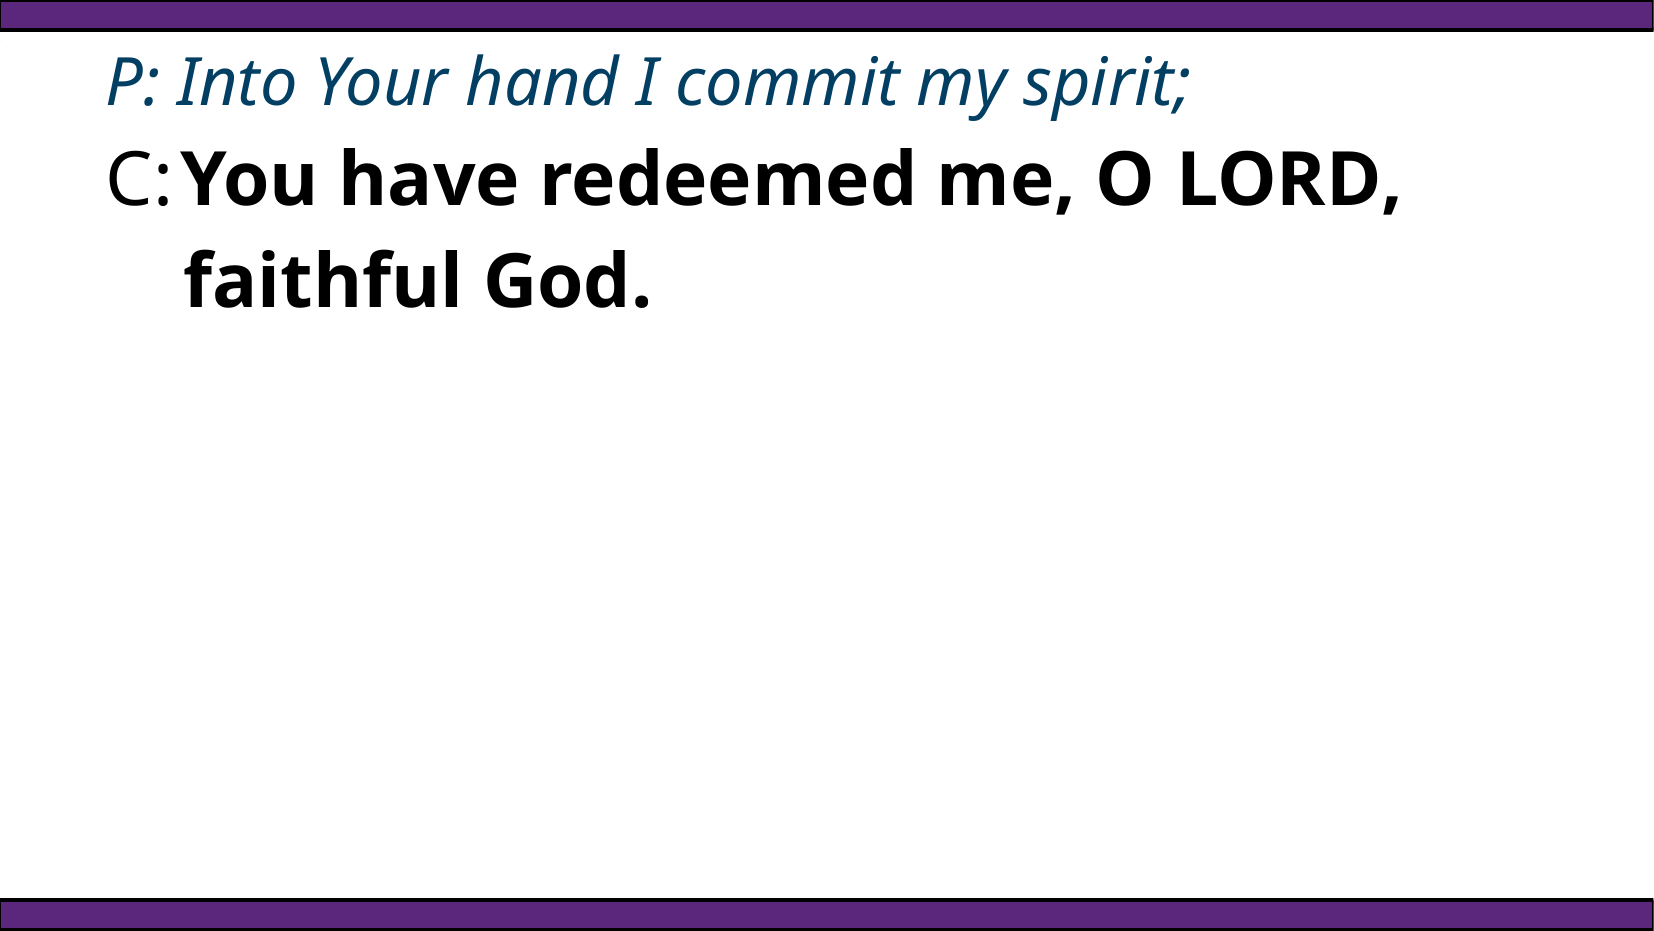

P: Into Your hand I commit my spirit;
C:	You have redeemed me, O Lord,
 faithful God.